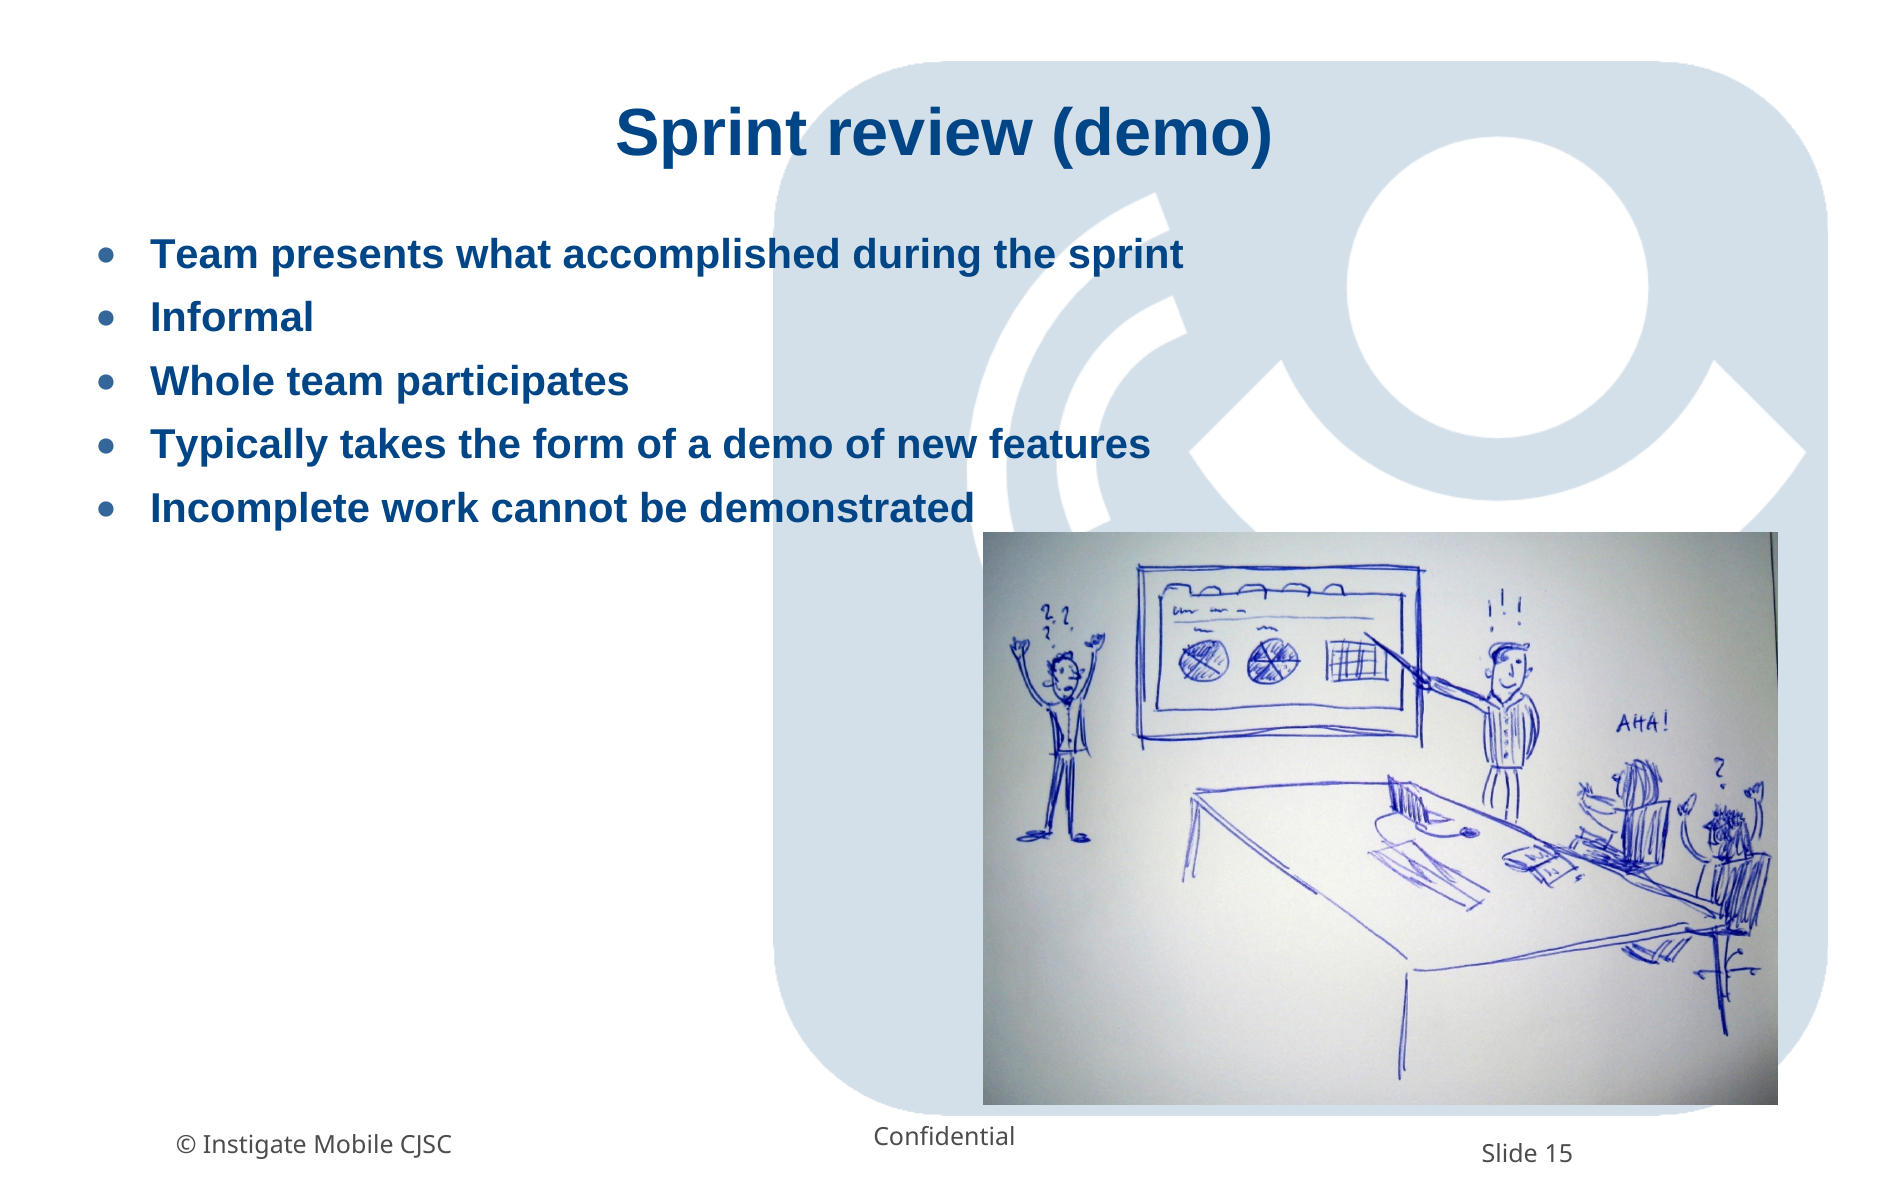

Sprint review (demo)
Team presents what accomplished during the sprint
Informal
Whole team participates
Typically takes the form of a demo of new features
Incomplete work cannot be demonstrated
Confidential